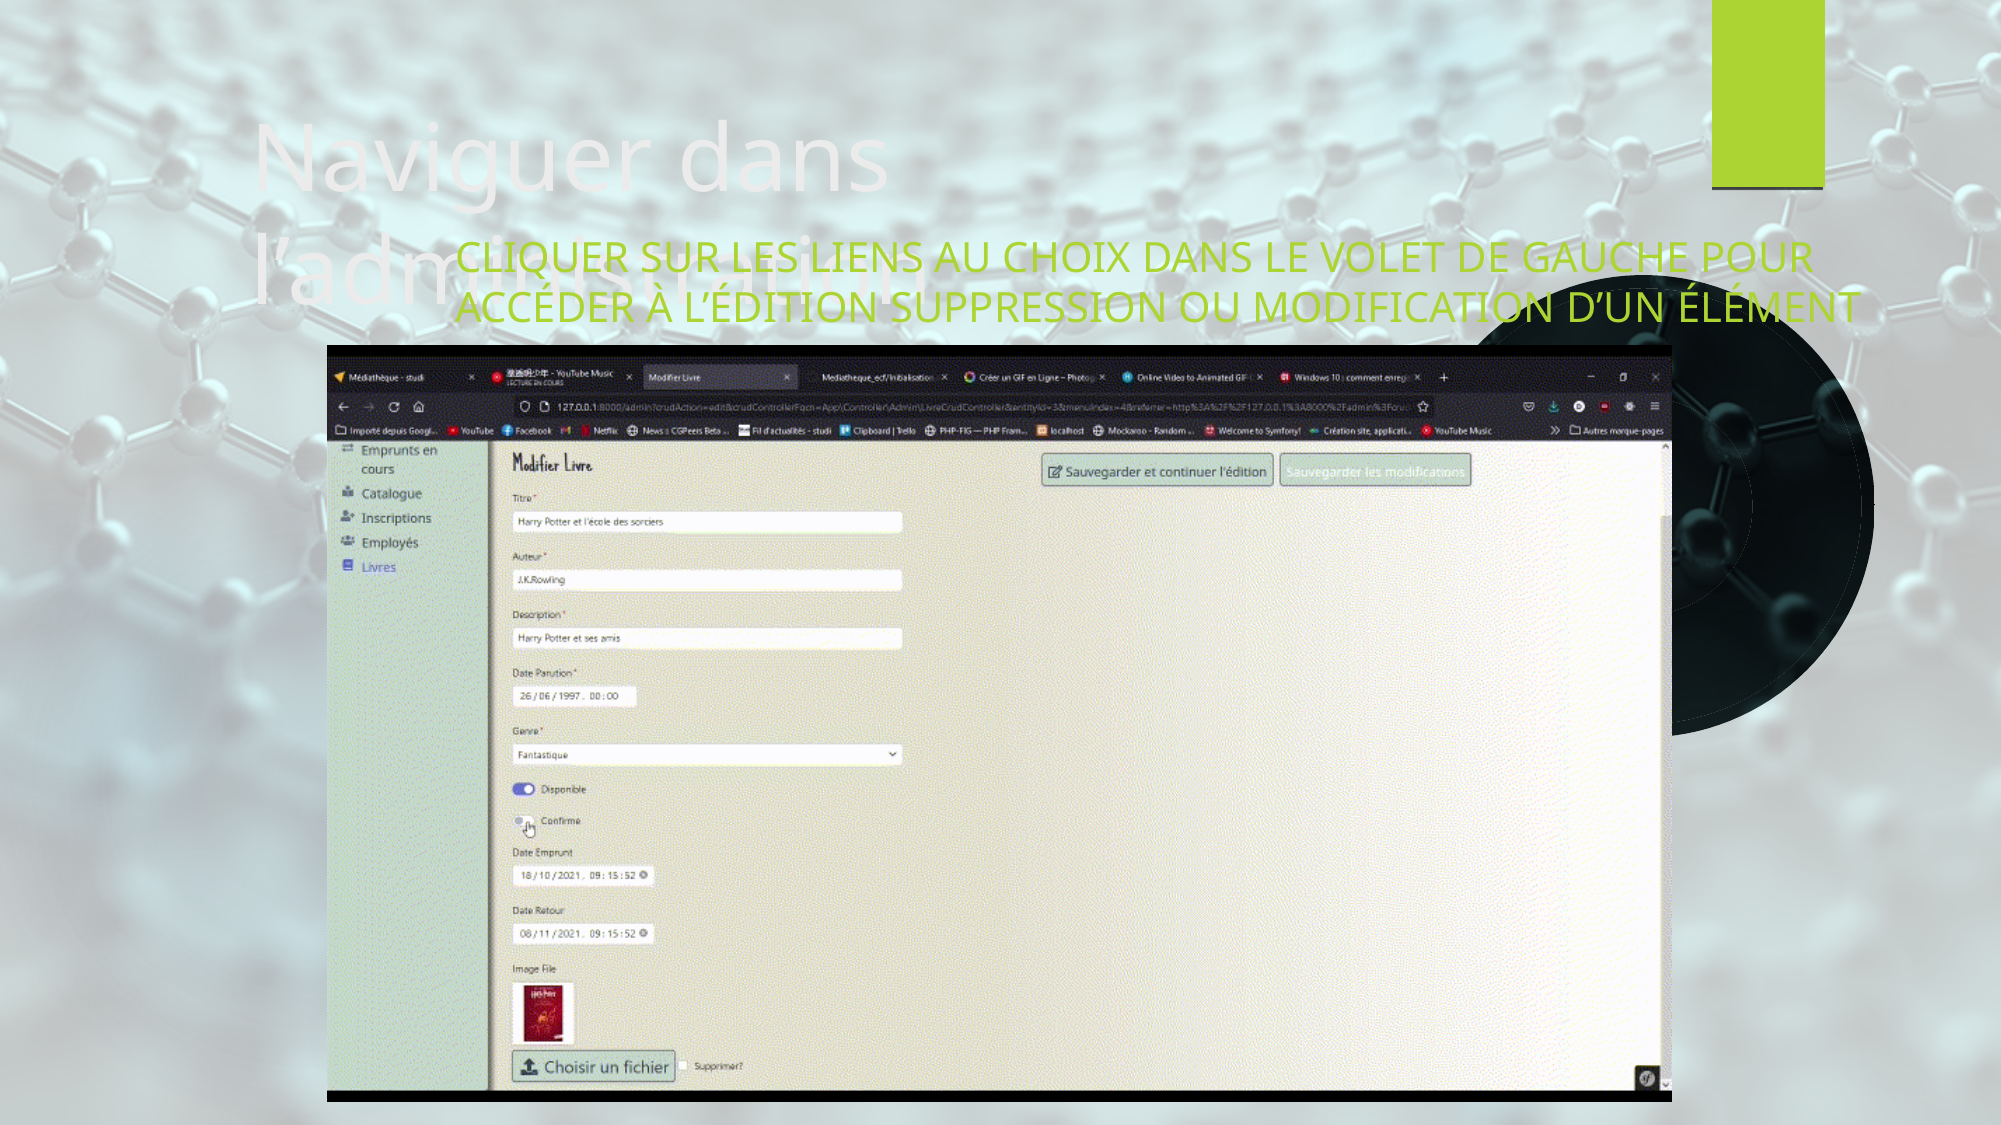

# Naviguer dans l’administration
Cliquer sur les liens au choix dans le volet de gauche pour accéder à l’édition suppression ou modification d’un élément